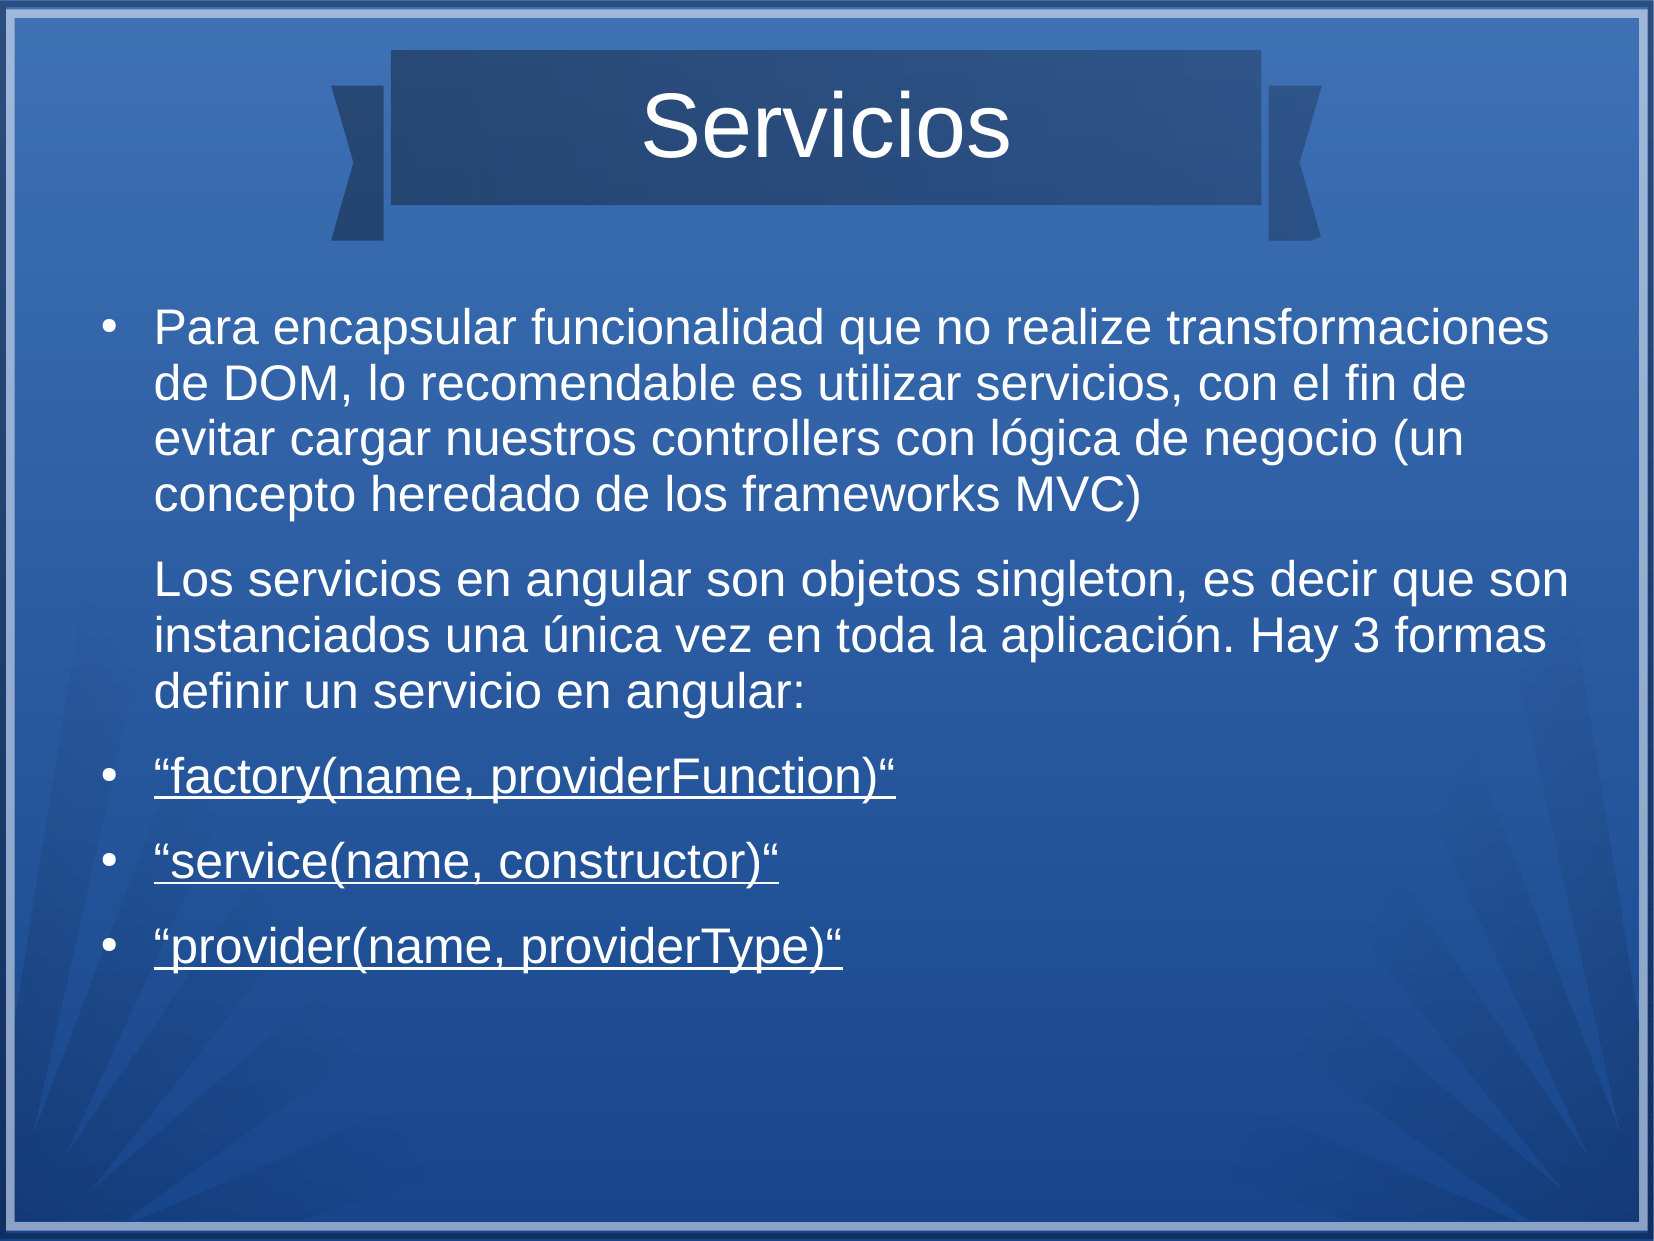

# Servicios
Para encapsular funcionalidad que no realize transformaciones de DOM, lo recomendable es utilizar servicios, con el fin de evitar cargar nuestros controllers con lógica de negocio (un concepto heredado de los frameworks MVC)
Los servicios en angular son objetos singleton, es decir que son instanciados una única vez en toda la aplicación. Hay 3 formas definir un servicio en angular:
“factory(name, providerFunction)“
“service(name, constructor)“
“provider(name, providerType)“